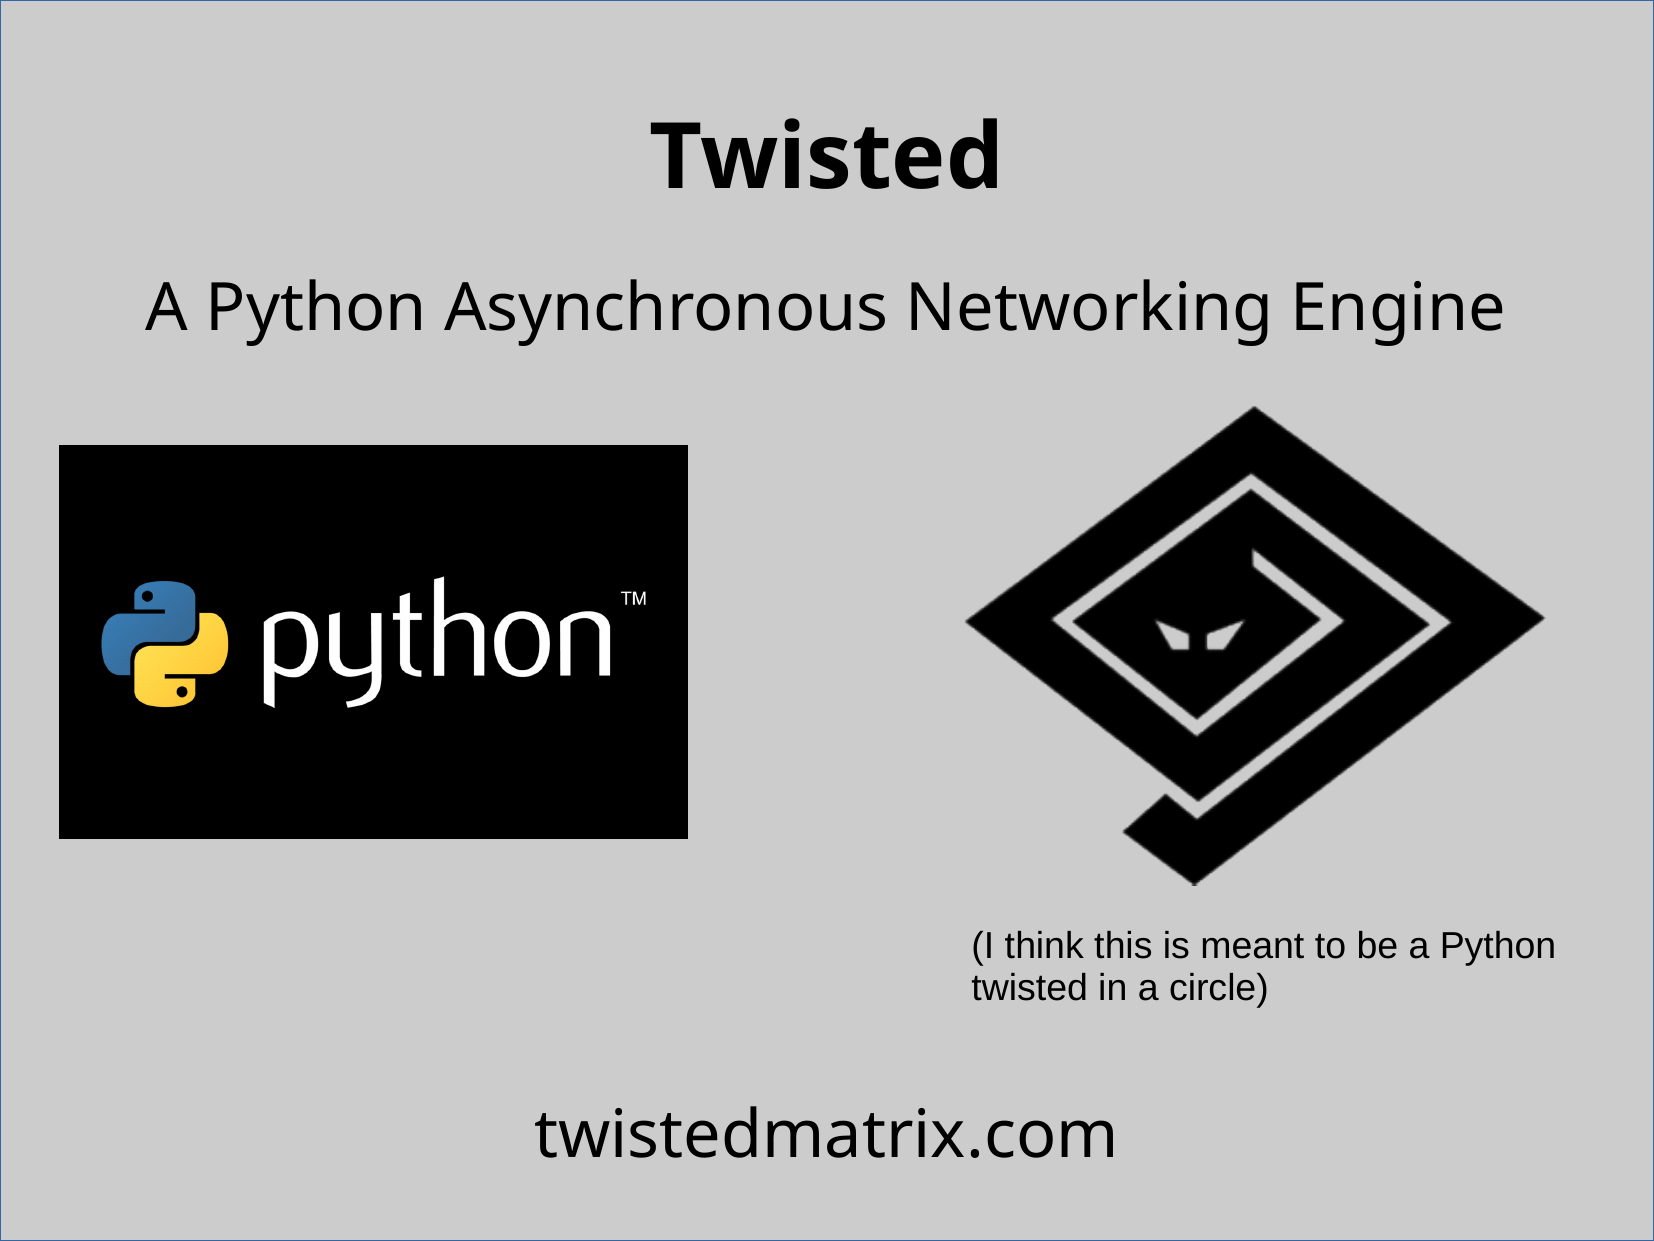

# Twisted
A Python Asynchronous Networking Engine
(I think this is meant to be a Python
twisted in a circle)
twistedmatrix.com